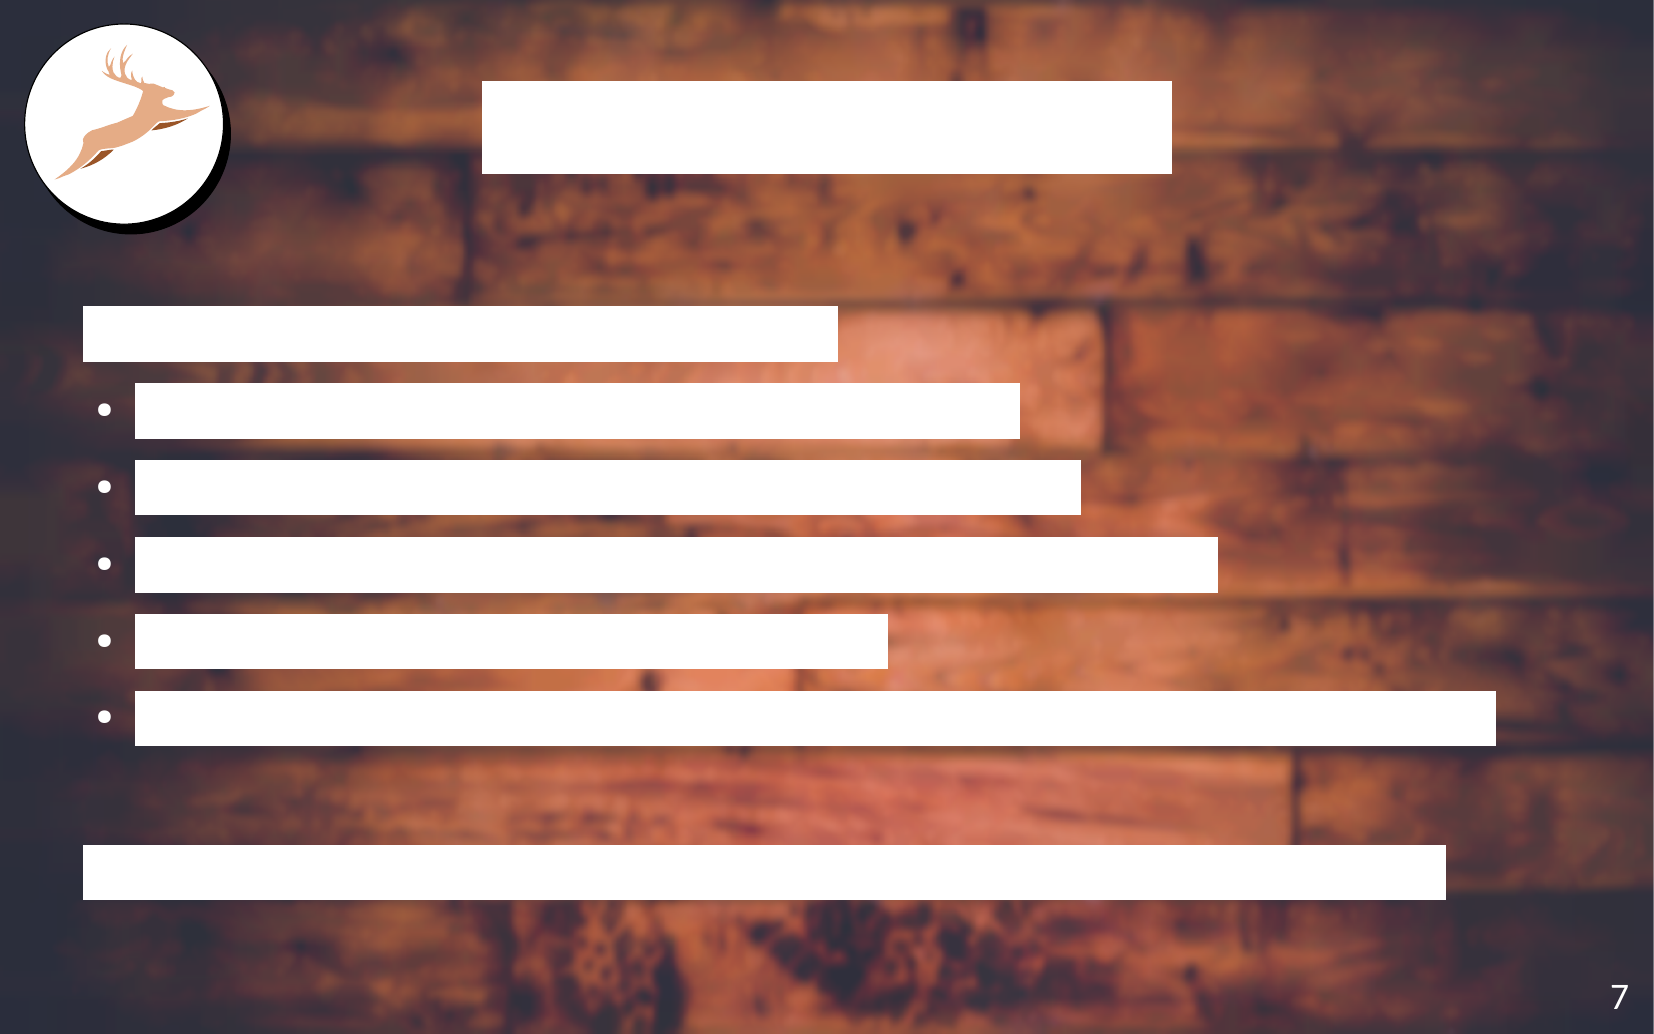

# Problèmes connus
Pour cause de manque de temps :
Suppression de projet pas implémentée.
Impossible de quitter un projet, sauf si kick.
Une des vues du Dashboard est en lecture seule.
Gestion des sous-tâches abrégée.
Temps passé par un utilisateur sur une tâche pas implémenté.
Malgré cela, nous avons livré un projet stable et ergonomique.
7